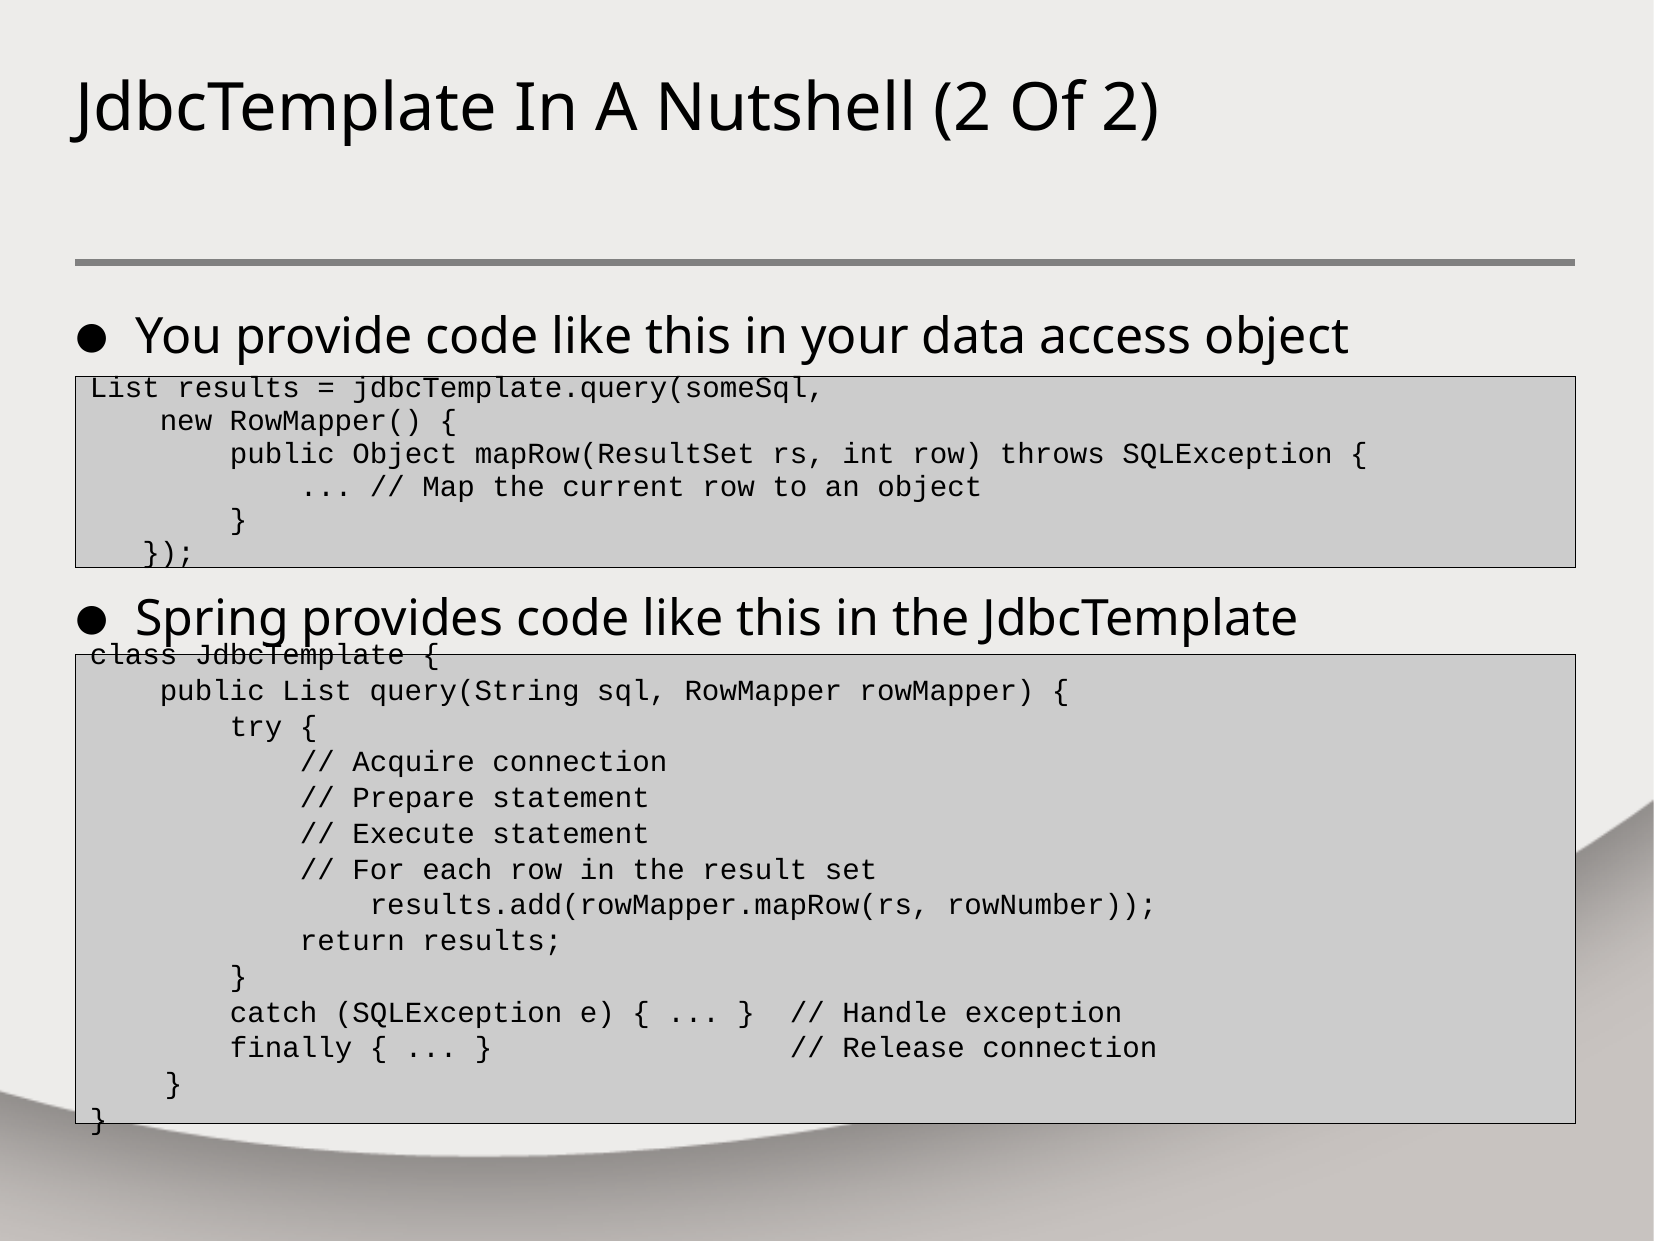

# JdbcTemplate In A Nutshell (2 Of 2)
You provide code like this in your data access object
Spring provides code like this in the JdbcTemplate
List results = jdbcTemplate.query(someSql,
 new RowMapper() {
 public Object mapRow(ResultSet rs, int row) throws SQLException {
 ... // Map the current row to an object
 }
 });
class JdbcTemplate {
 public List query(String sql, RowMapper rowMapper) {
 try {
 // Acquire connection
 // Prepare statement
 // Execute statement
 // For each row in the result set
 results.add(rowMapper.mapRow(rs, rowNumber));
 return results;
 }
 catch (SQLException e) { ... } // Handle exception
 finally { ... } // Release connection
}
}